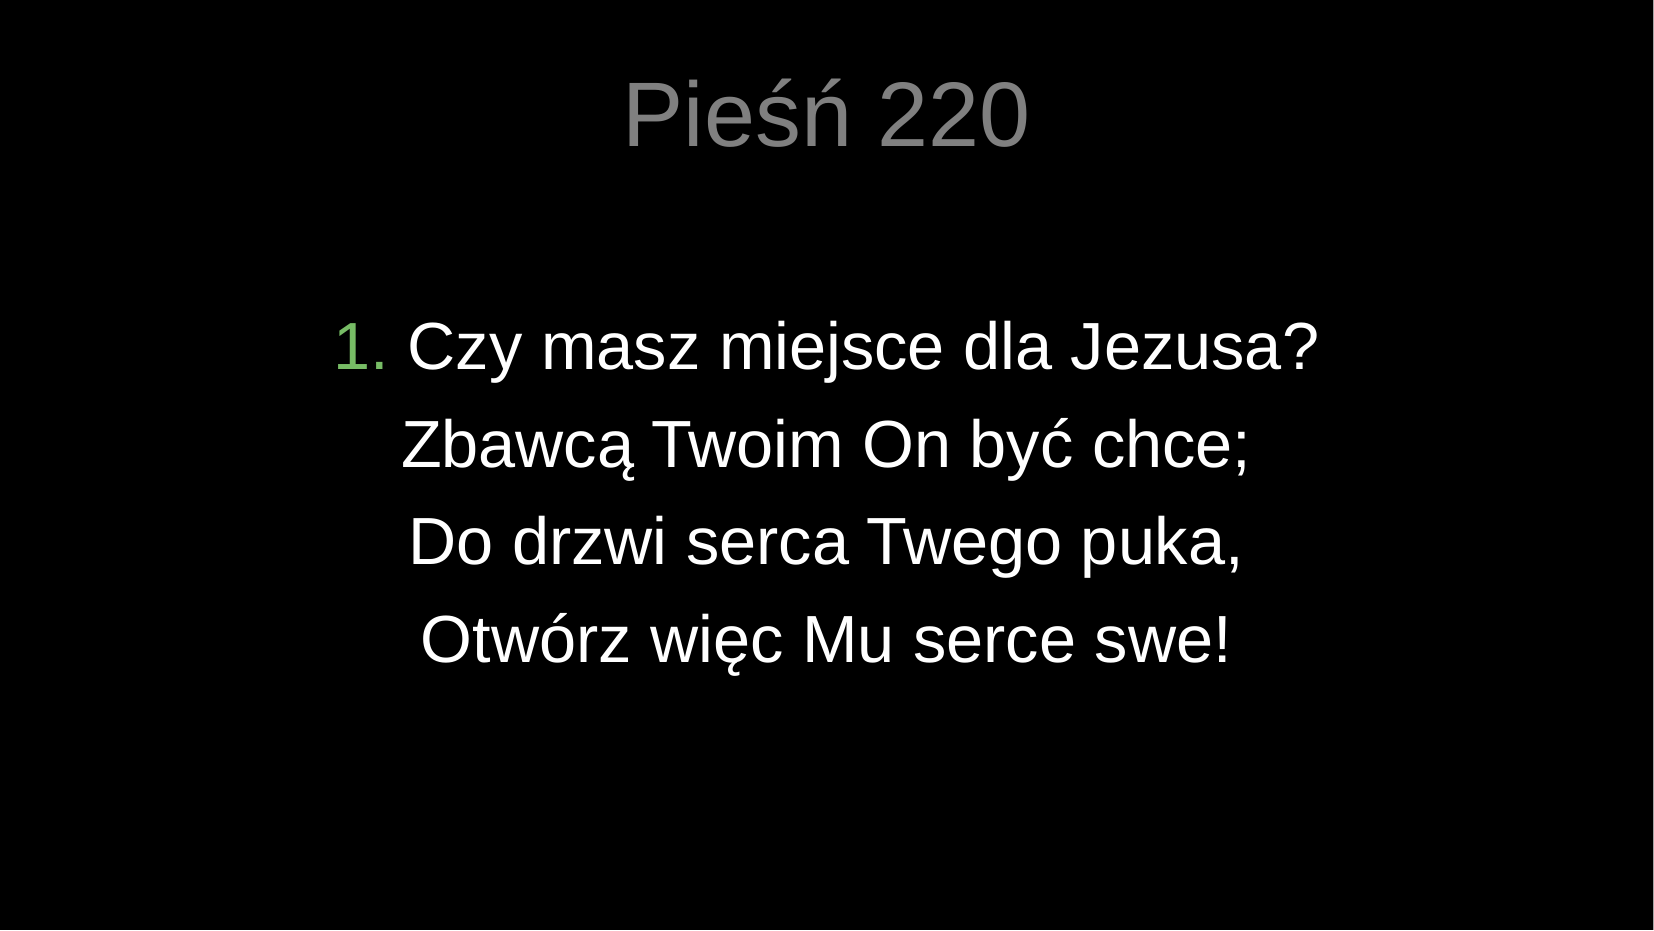

# Pieśń 220
1. Czy masz miejsce dla Jezusa?
Zbawcą Twoim On być chce;
Do drzwi serca Twego puka,
Otwórz więc Mu serce swe!